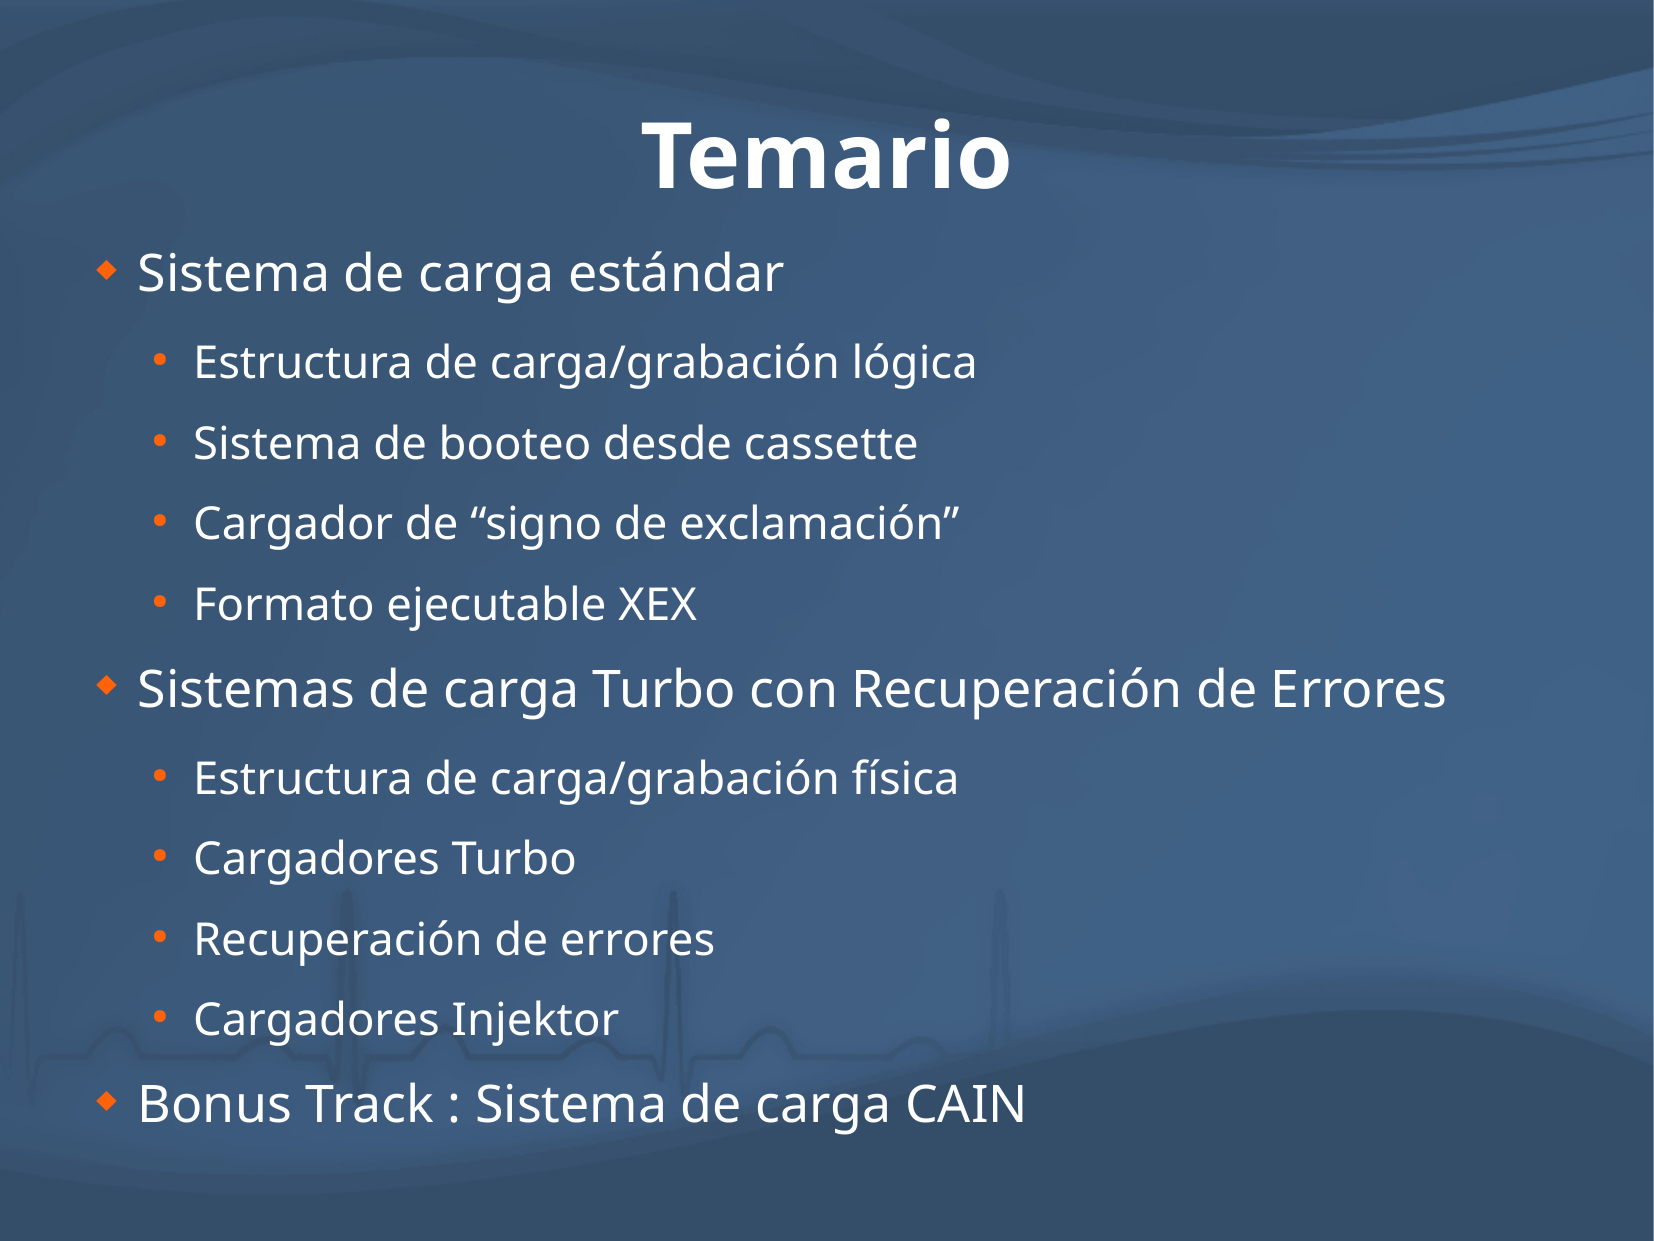

# Temario
Sistema de carga estándar
Estructura de carga/grabación lógica
Sistema de booteo desde cassette
Cargador de “signo de exclamación”
Formato ejecutable XEX
Sistemas de carga Turbo con Recuperación de Errores
Estructura de carga/grabación física
Cargadores Turbo
Recuperación de errores
Cargadores Injektor
Bonus Track : Sistema de carga CAIN